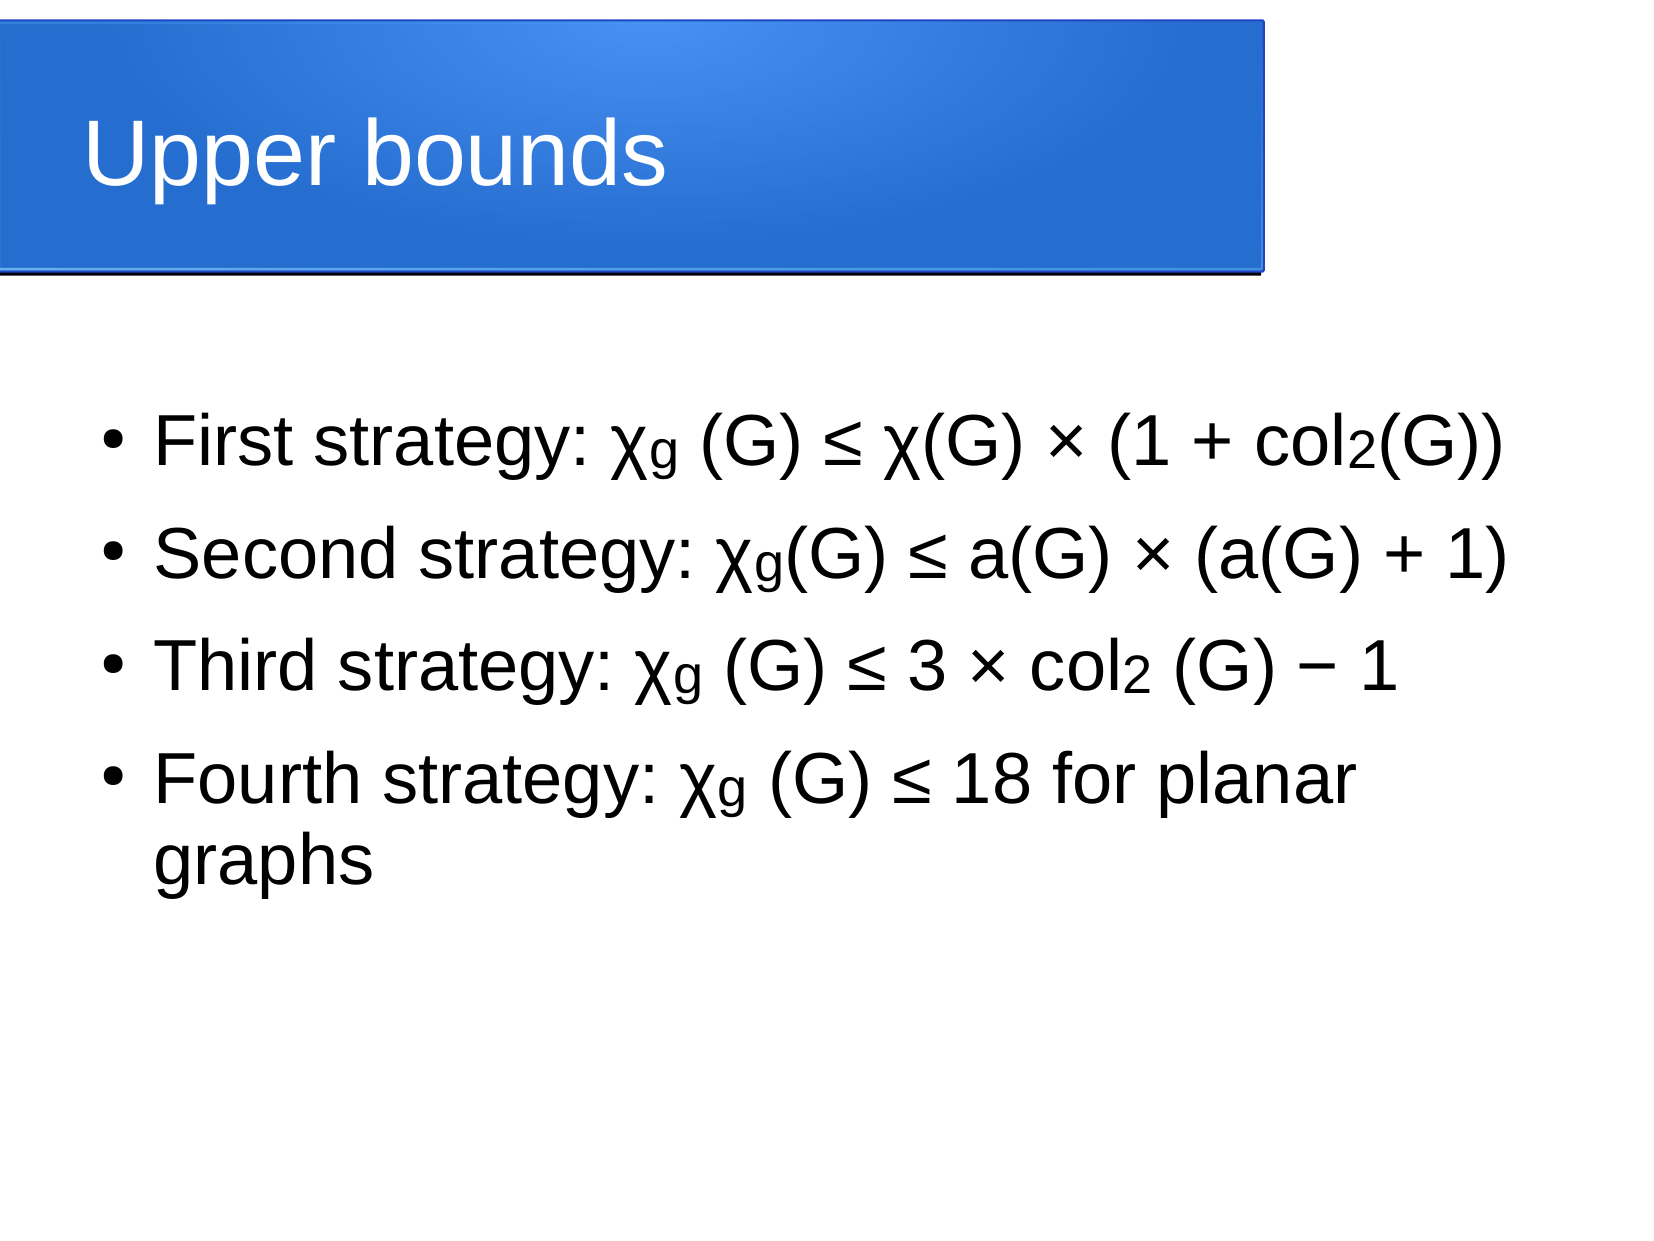

# Upper bounds
First strategy: χg (G) ≤ χ(G) × (1 + col2(G))
Second strategy: χg(G) ≤ a(G) × (a(G) + 1)
Third strategy: χg (G) ≤ 3 × col2 (G) − 1
Fourth strategy: χg (G) ≤ 18 for planar graphs